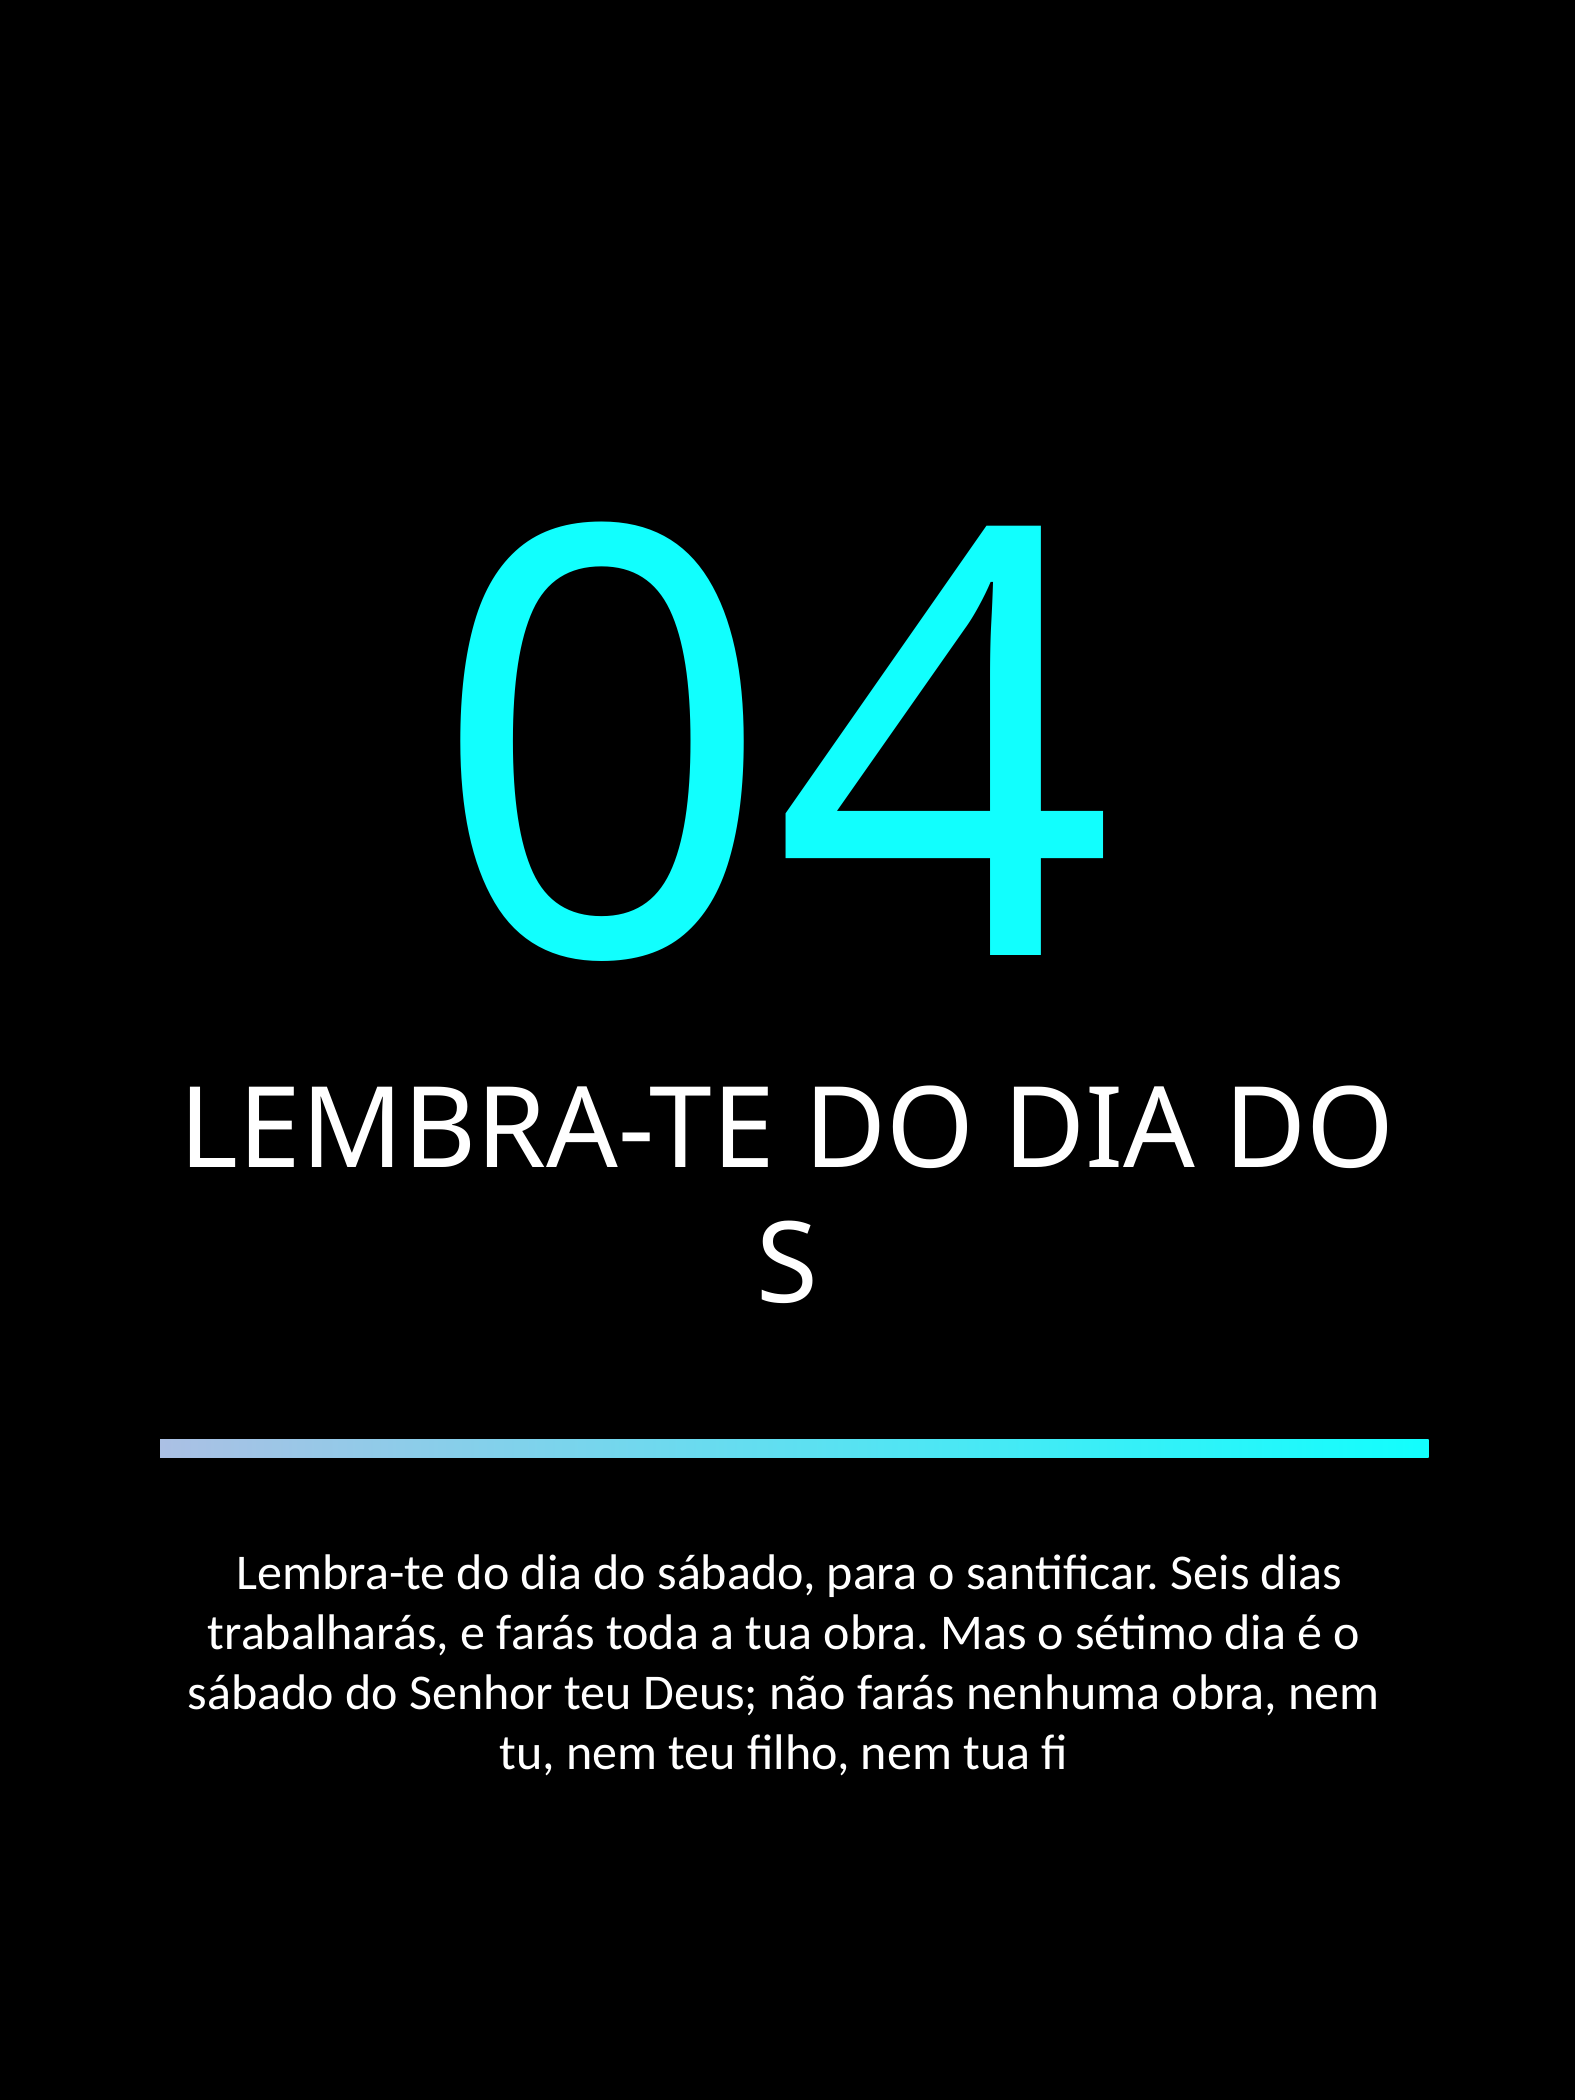

04
LEMBRA-TE DO DIA DO S
 Lembra-te do dia do sábado, para o santificar. Seis dias trabalharás, e farás toda a tua obra. Mas o sétimo dia é o sábado do Senhor teu Deus; não farás nenhuma obra, nem tu, nem teu filho, nem tua fi
SELETORES CSS PARA JEDIS - FELIPE AGUIAR
6